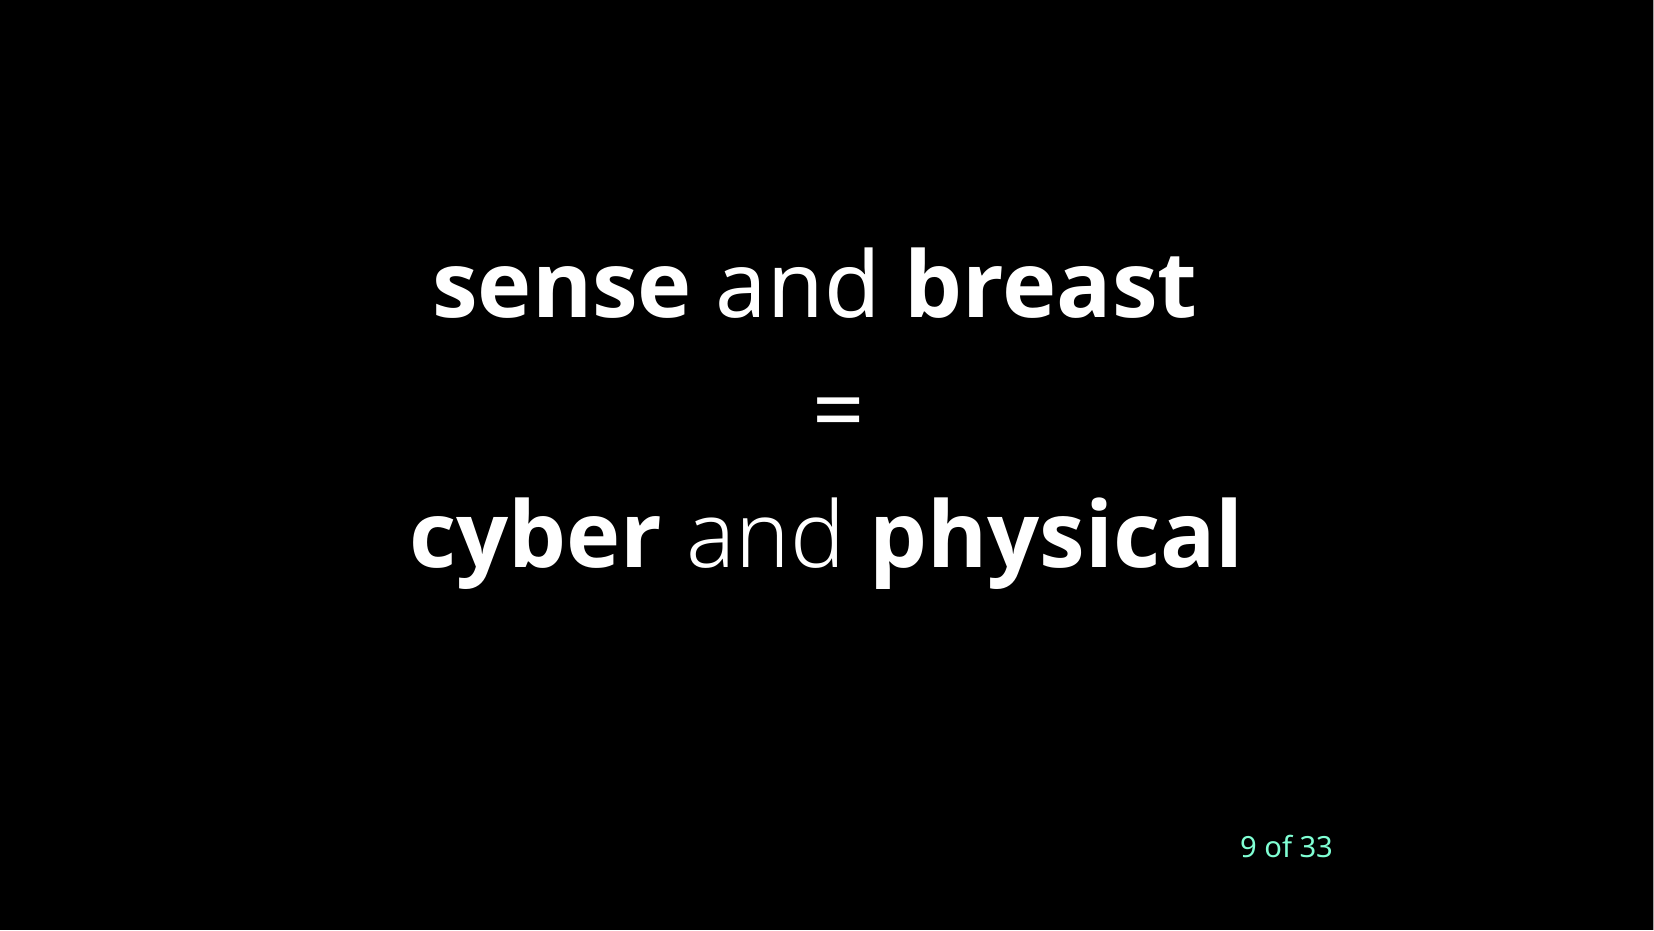

# sense and breast = cyber and physical
9